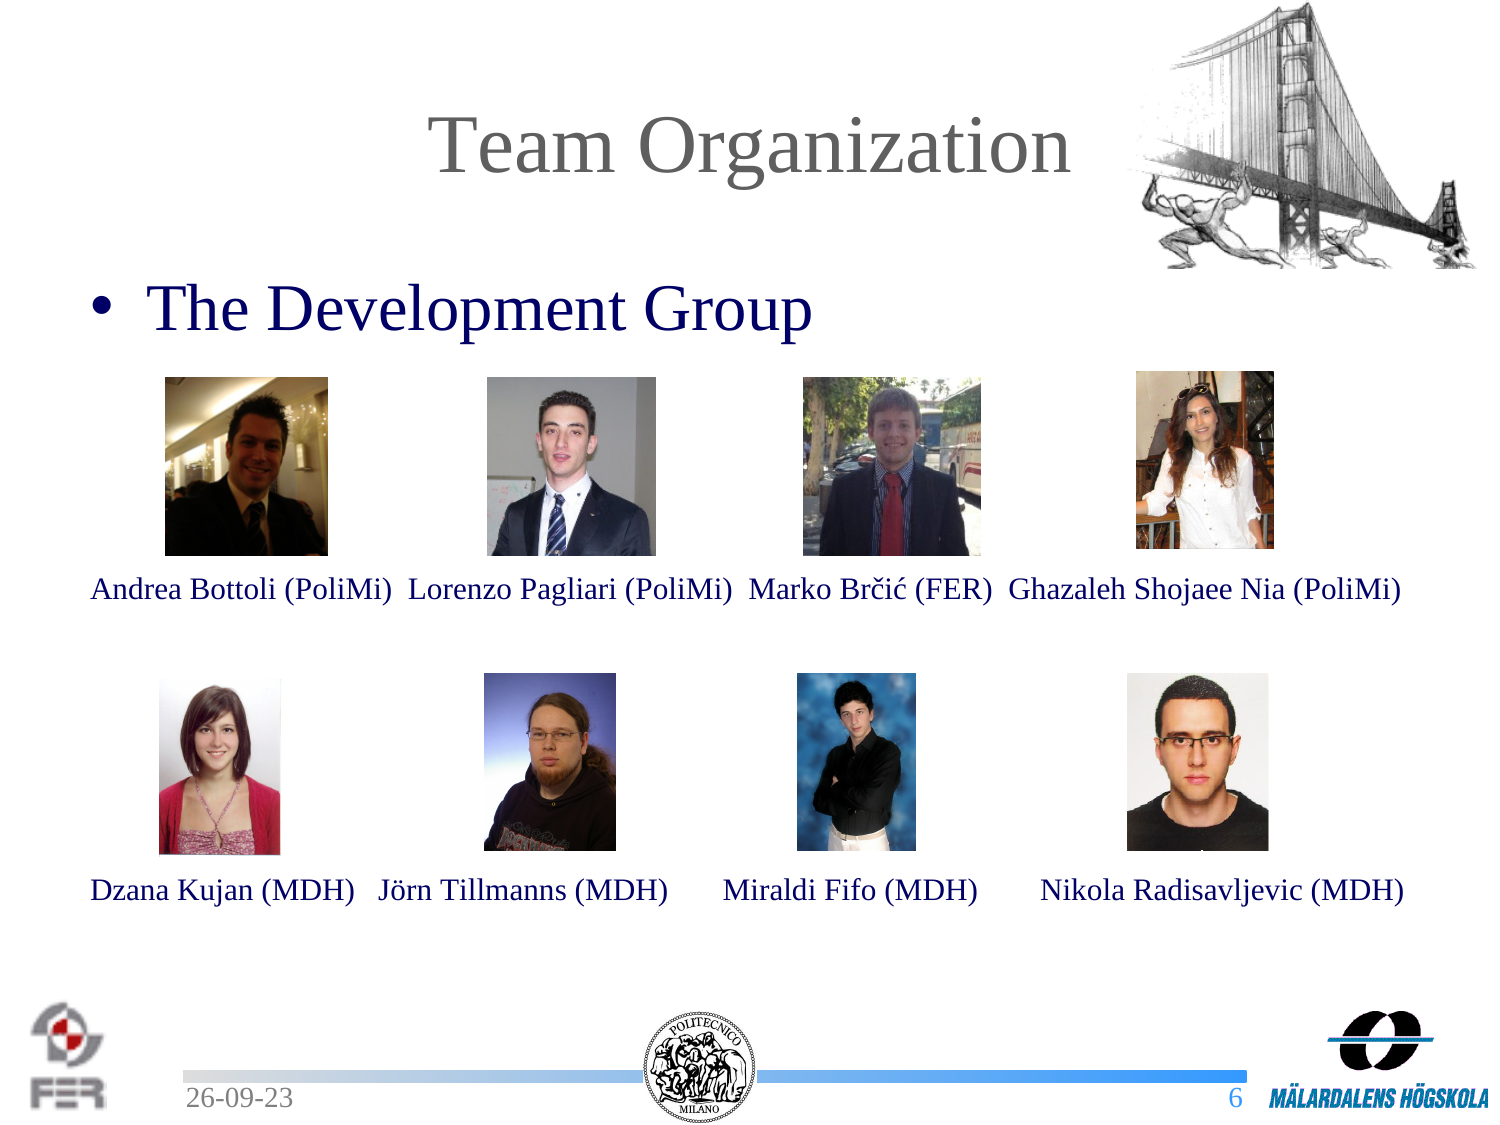

# Team Organization
The Development Group
Andrea Bottoli (PoliMi) Lorenzo Pagliari (PoliMi) Marko Brčić (FER) Ghazaleh Shojaee Nia (PoliMi)
Dzana Kujan (MDH) Jörn Tillmanns (MDH) Miraldi Fifo (MDH) Nikola Radisavljevic (MDH)
26-08-21